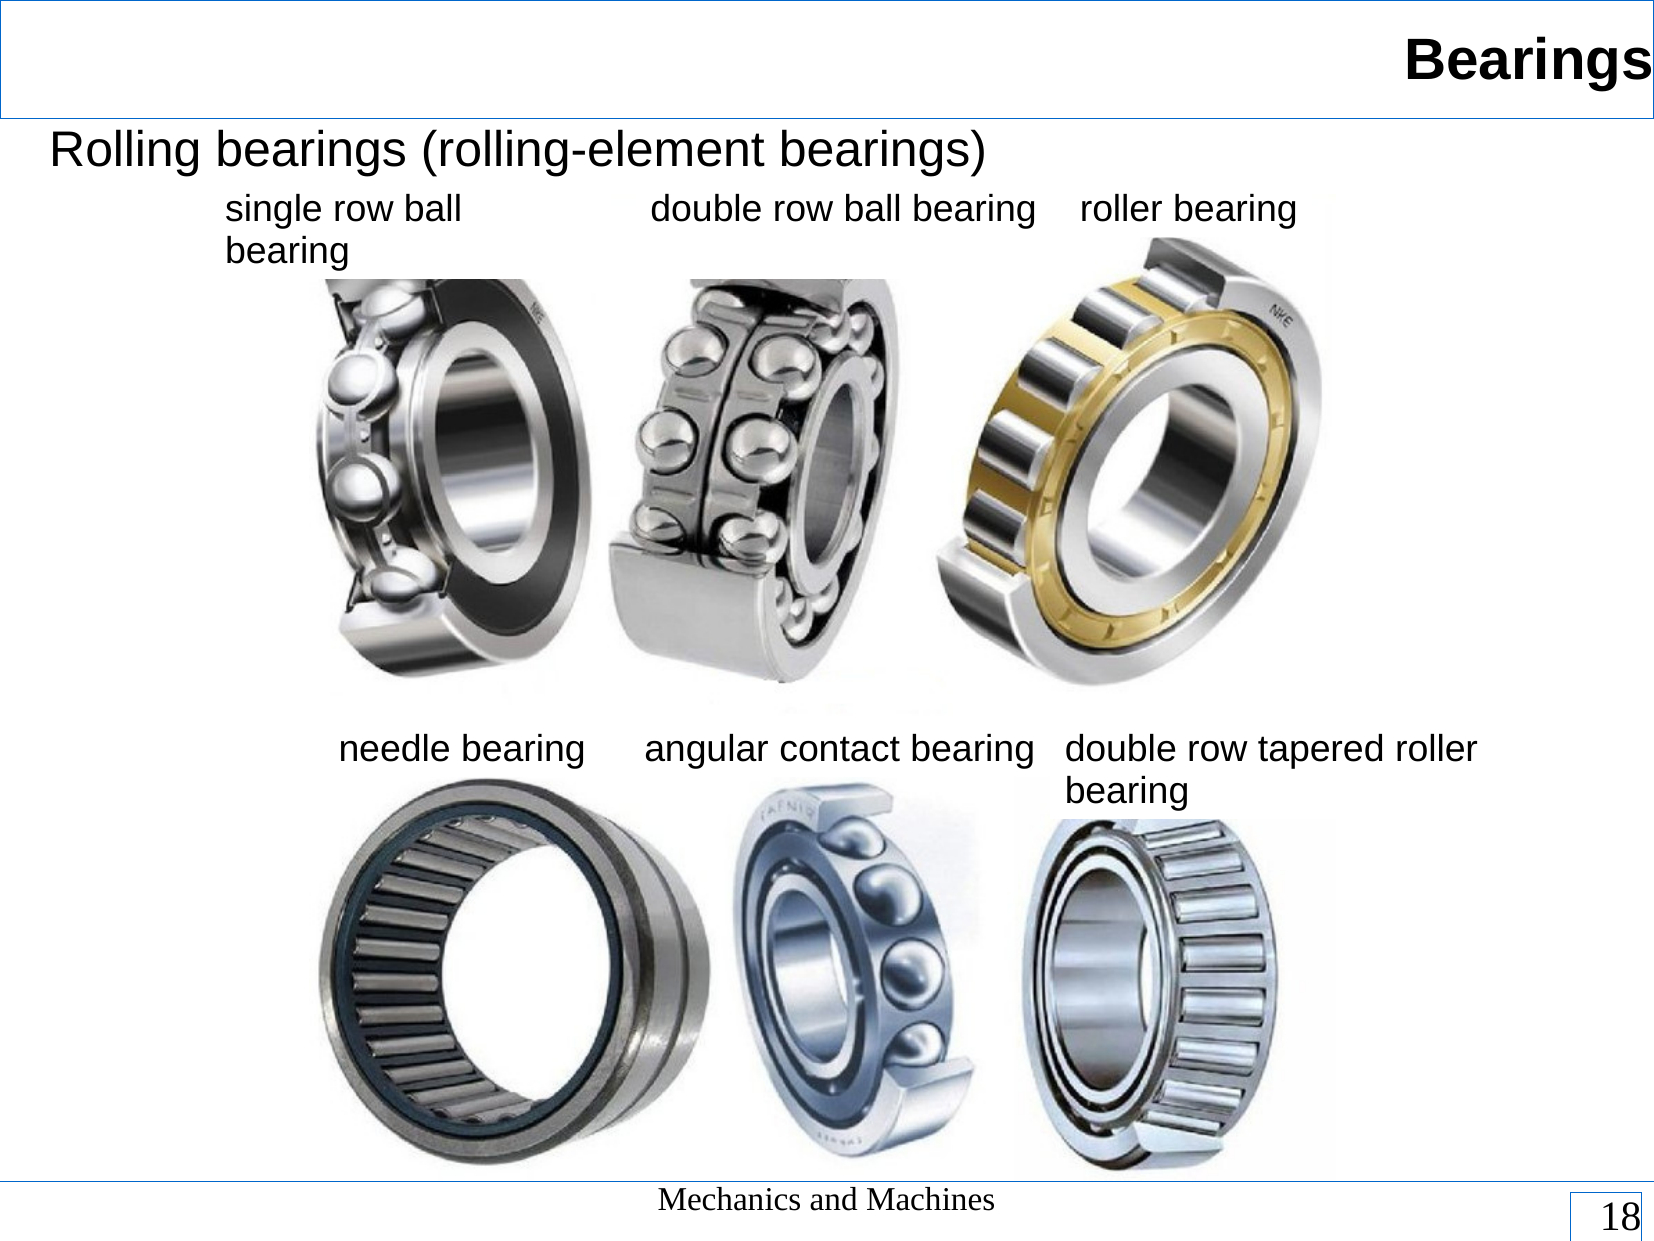

# Bearings
Rolling bearings (rolling-element bearings)
single row ball bearing
double row ball bearing
roller bearing
needle bearing
angular contact bearing
double row tapered roller bearing
Mechanics and Machines
18